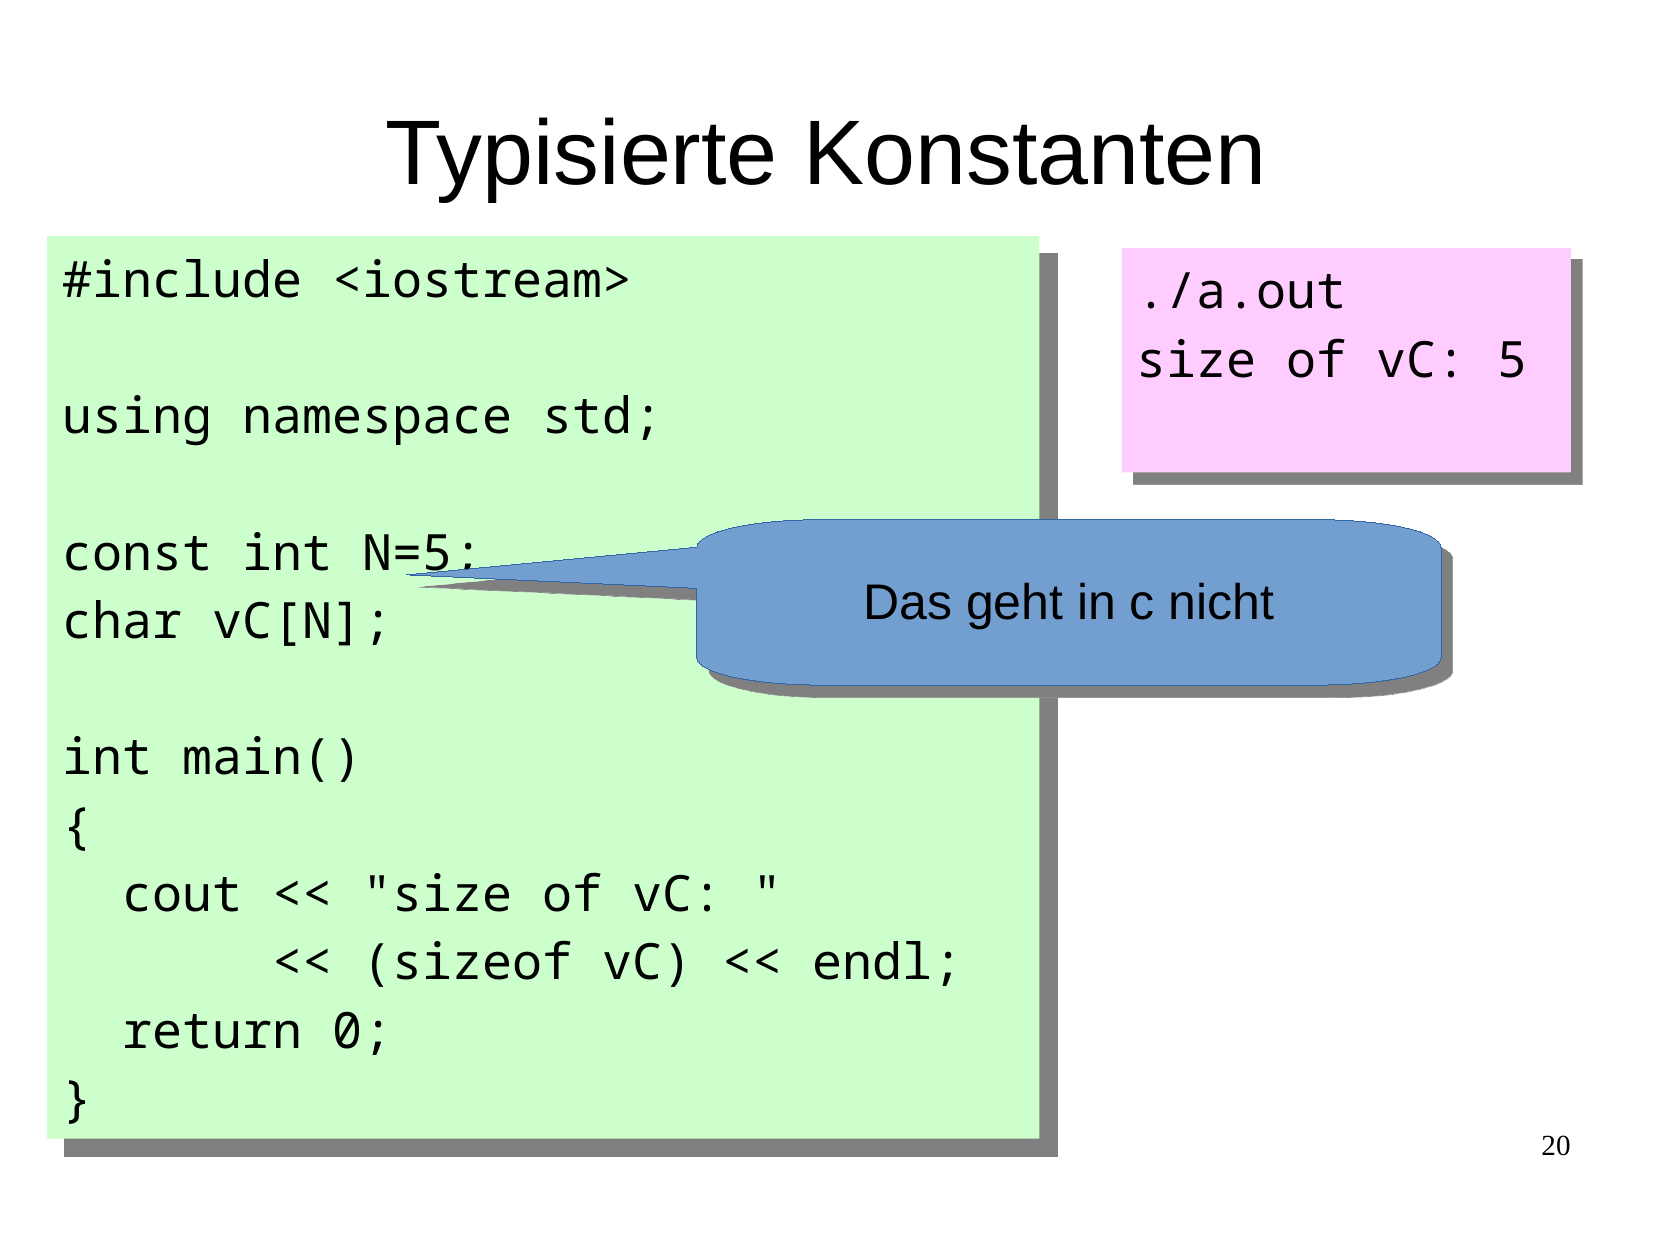

# Typisierte Konstanten
#include <iostream>
using namespace std;
const int N=5;
char vC[N];
int main()
{
 cout << "size of vC: "
 << (sizeof vC) << endl;
 return 0;
}
./a.out
size of vC: 5
Das geht in c nicht
20